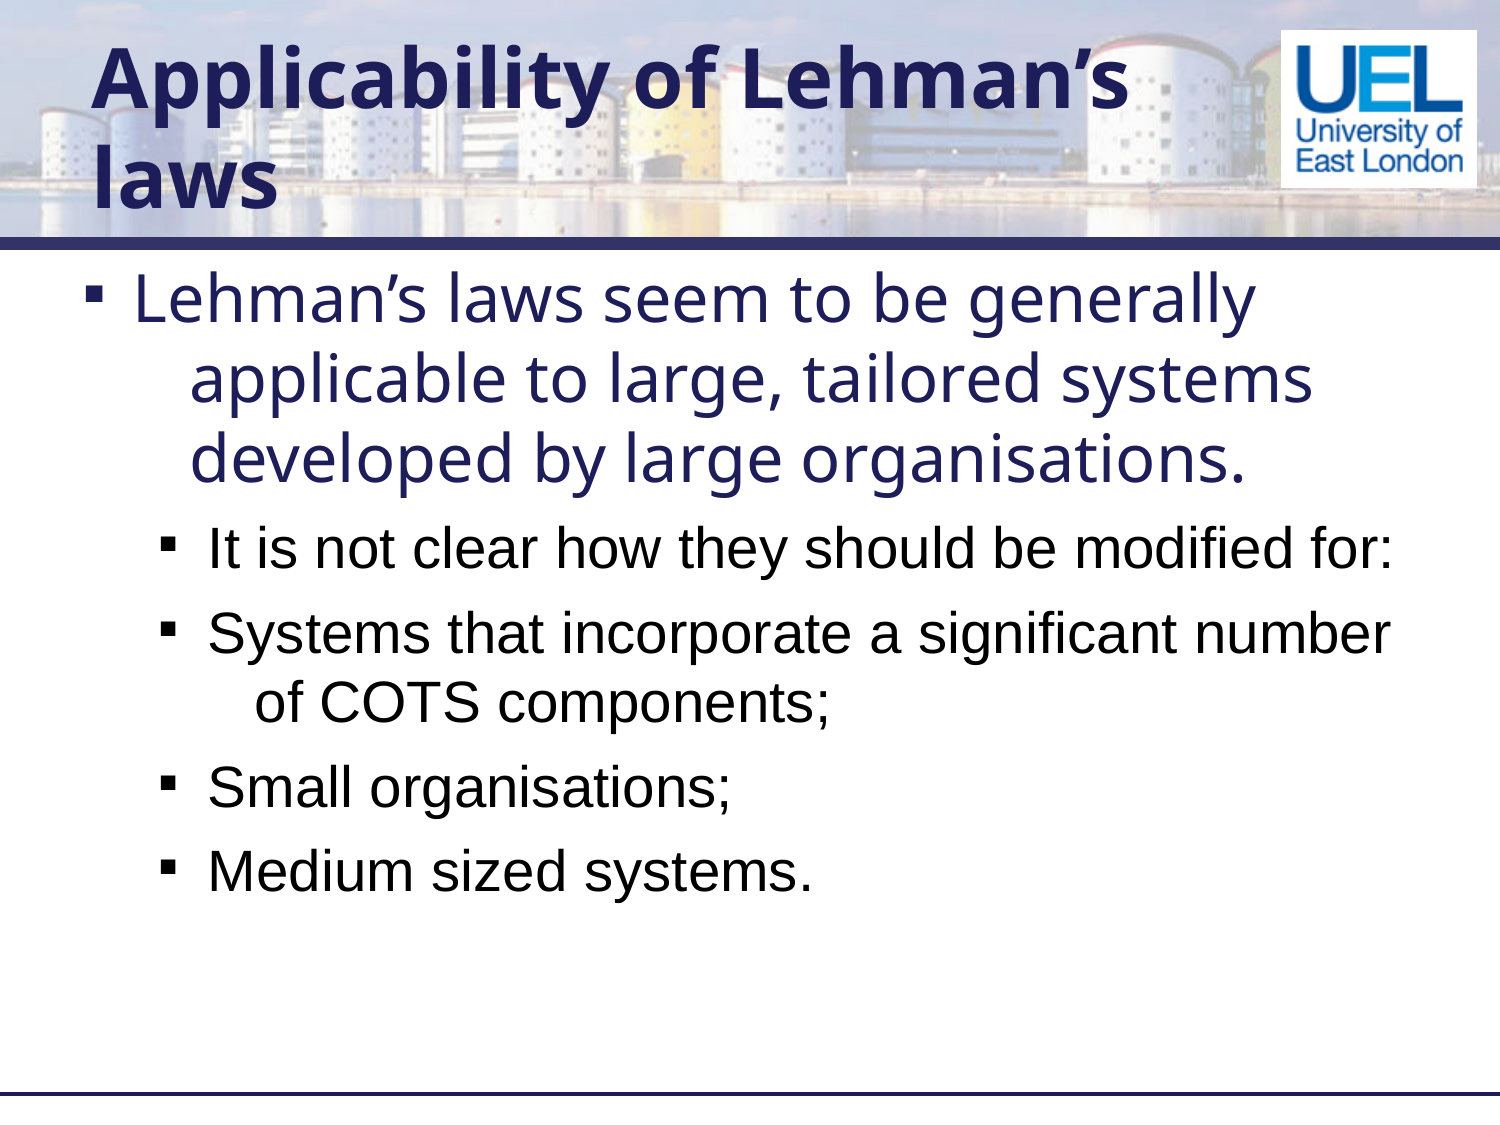

# Applicability of Lehman’s laws
Lehman’s laws seem to be generally applicable to large, tailored systems developed by large organisations.
It is not clear how they should be modified for:
Systems that incorporate a significant number of COTS components;
Small organisations;
Medium sized systems.